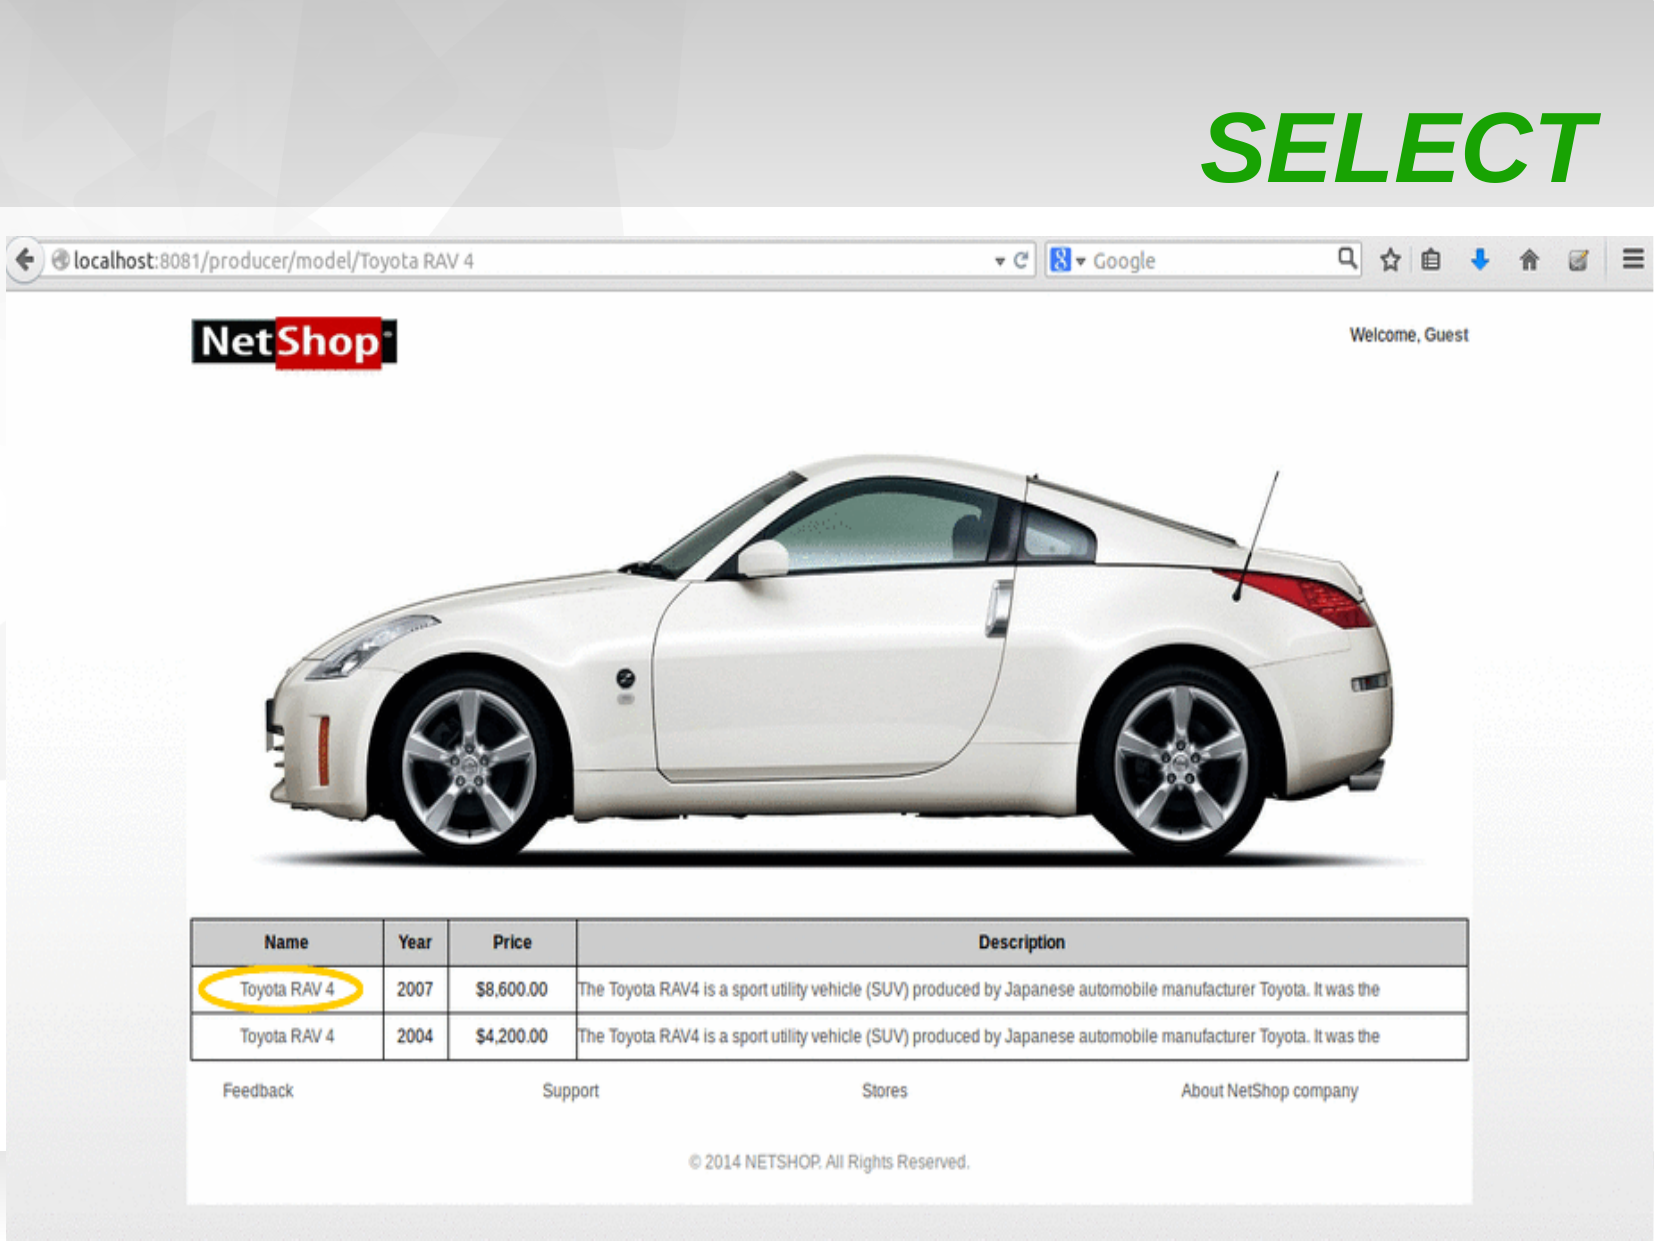

# SELECT
 Writing Selenium tests
Writing Mockito tests
Running tests
Running tests after changing source code
12
LibreOffice Productivity Suite